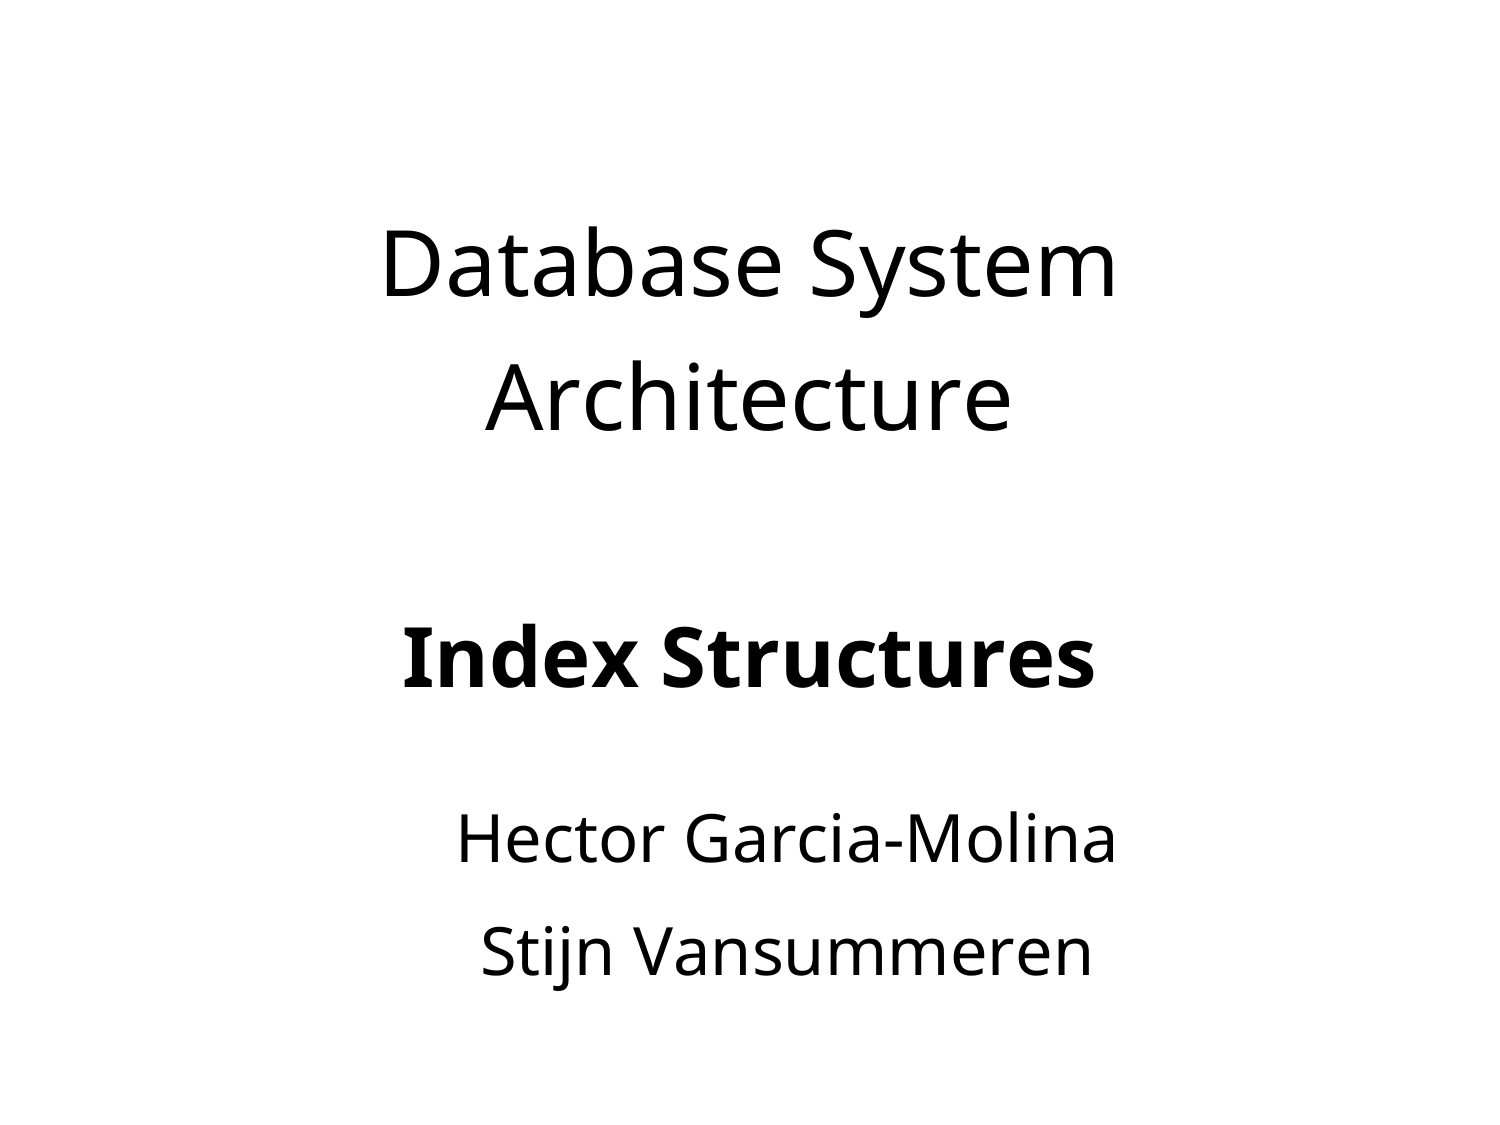

# Database System Architecture Index Structures
Hector Garcia-Molina
Stijn Vansummeren